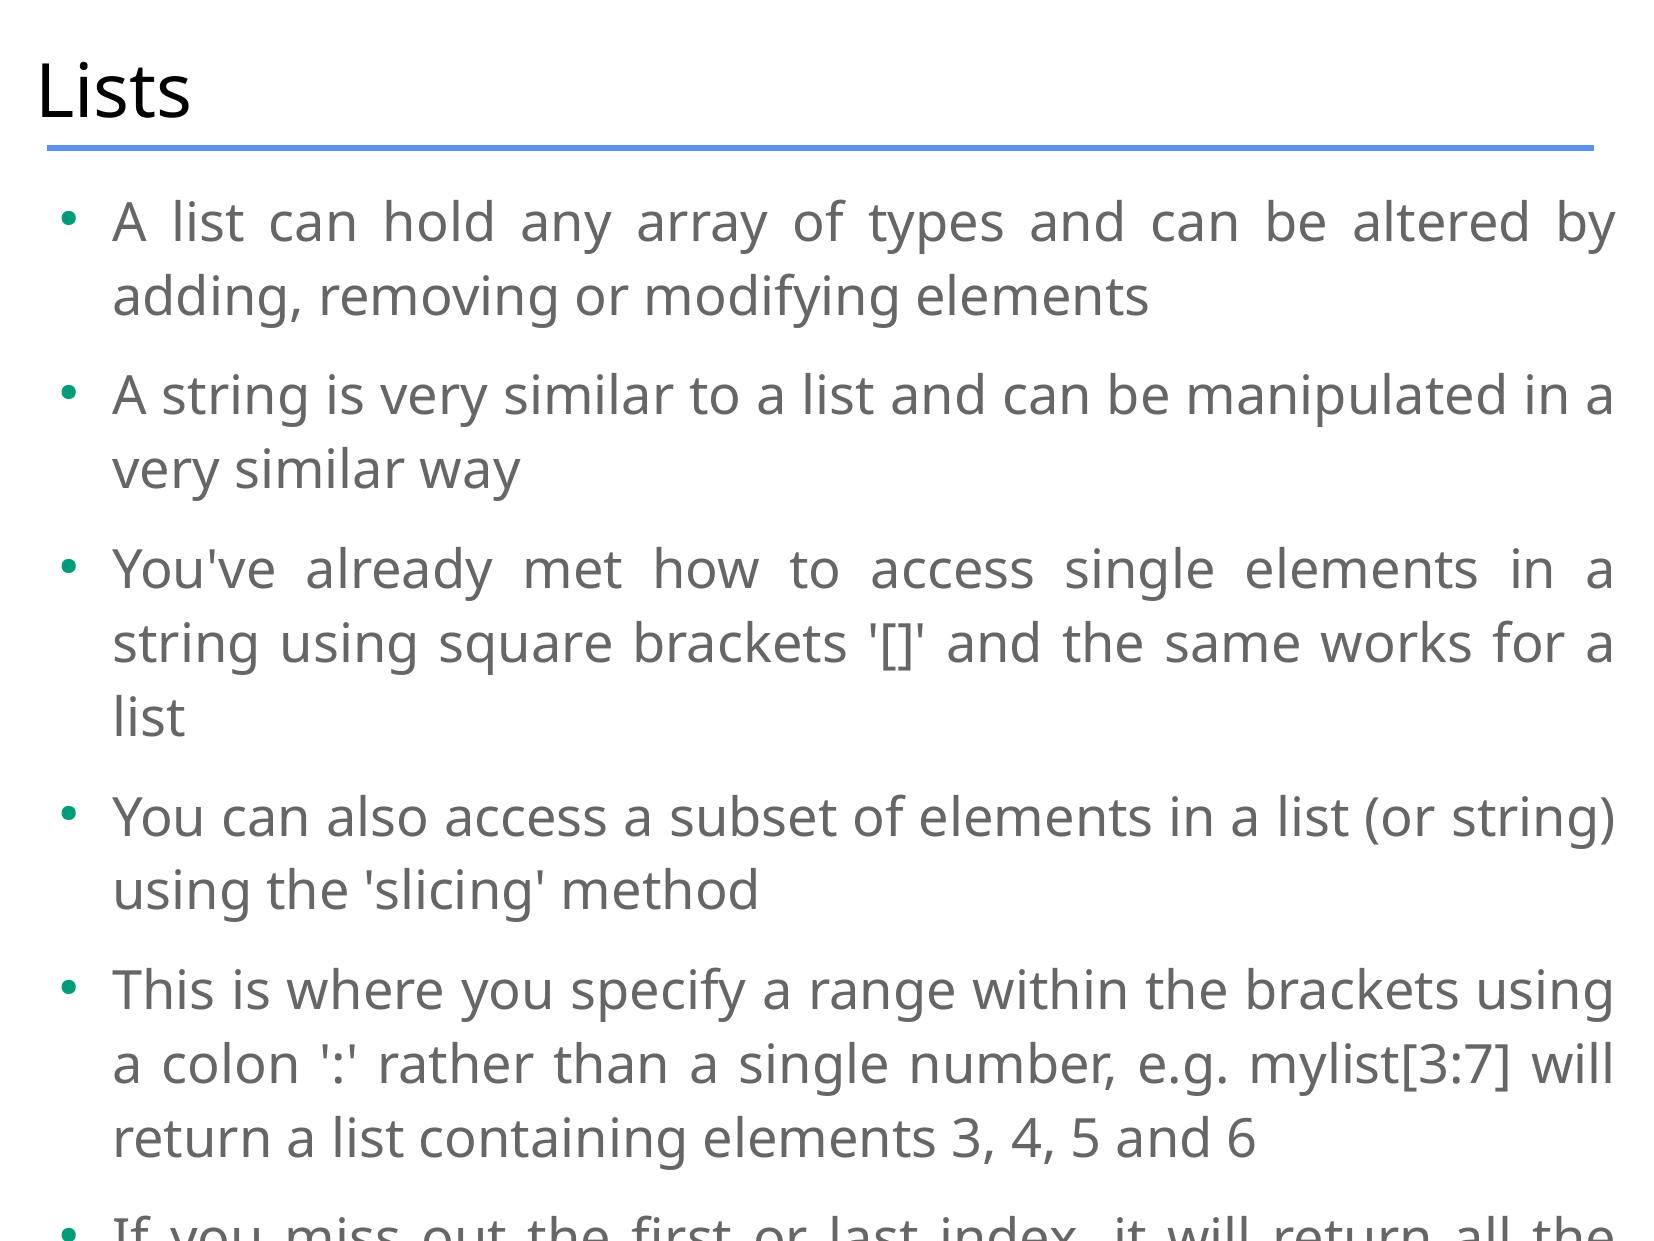

Lists
# A list can hold any array of types and can be altered by adding, removing or modifying elements
A string is very similar to a list and can be manipulated in a very similar way
You've already met how to access single elements in a string using square brackets '[]' and the same works for a list
You can also access a subset of elements in a list (or string) using the 'slicing' method
This is where you specify a range within the brackets using a colon ':' rather than a single number, e.g. mylist[3:7] will return a list containing elements 3, 4, 5 and 6
If you miss out the first or last index, it will return all the elements from the start or to the end of the list respectively
You can also specify elements from the end of a list using a negative index, e.g. mylist[-1] returns the last element in the list